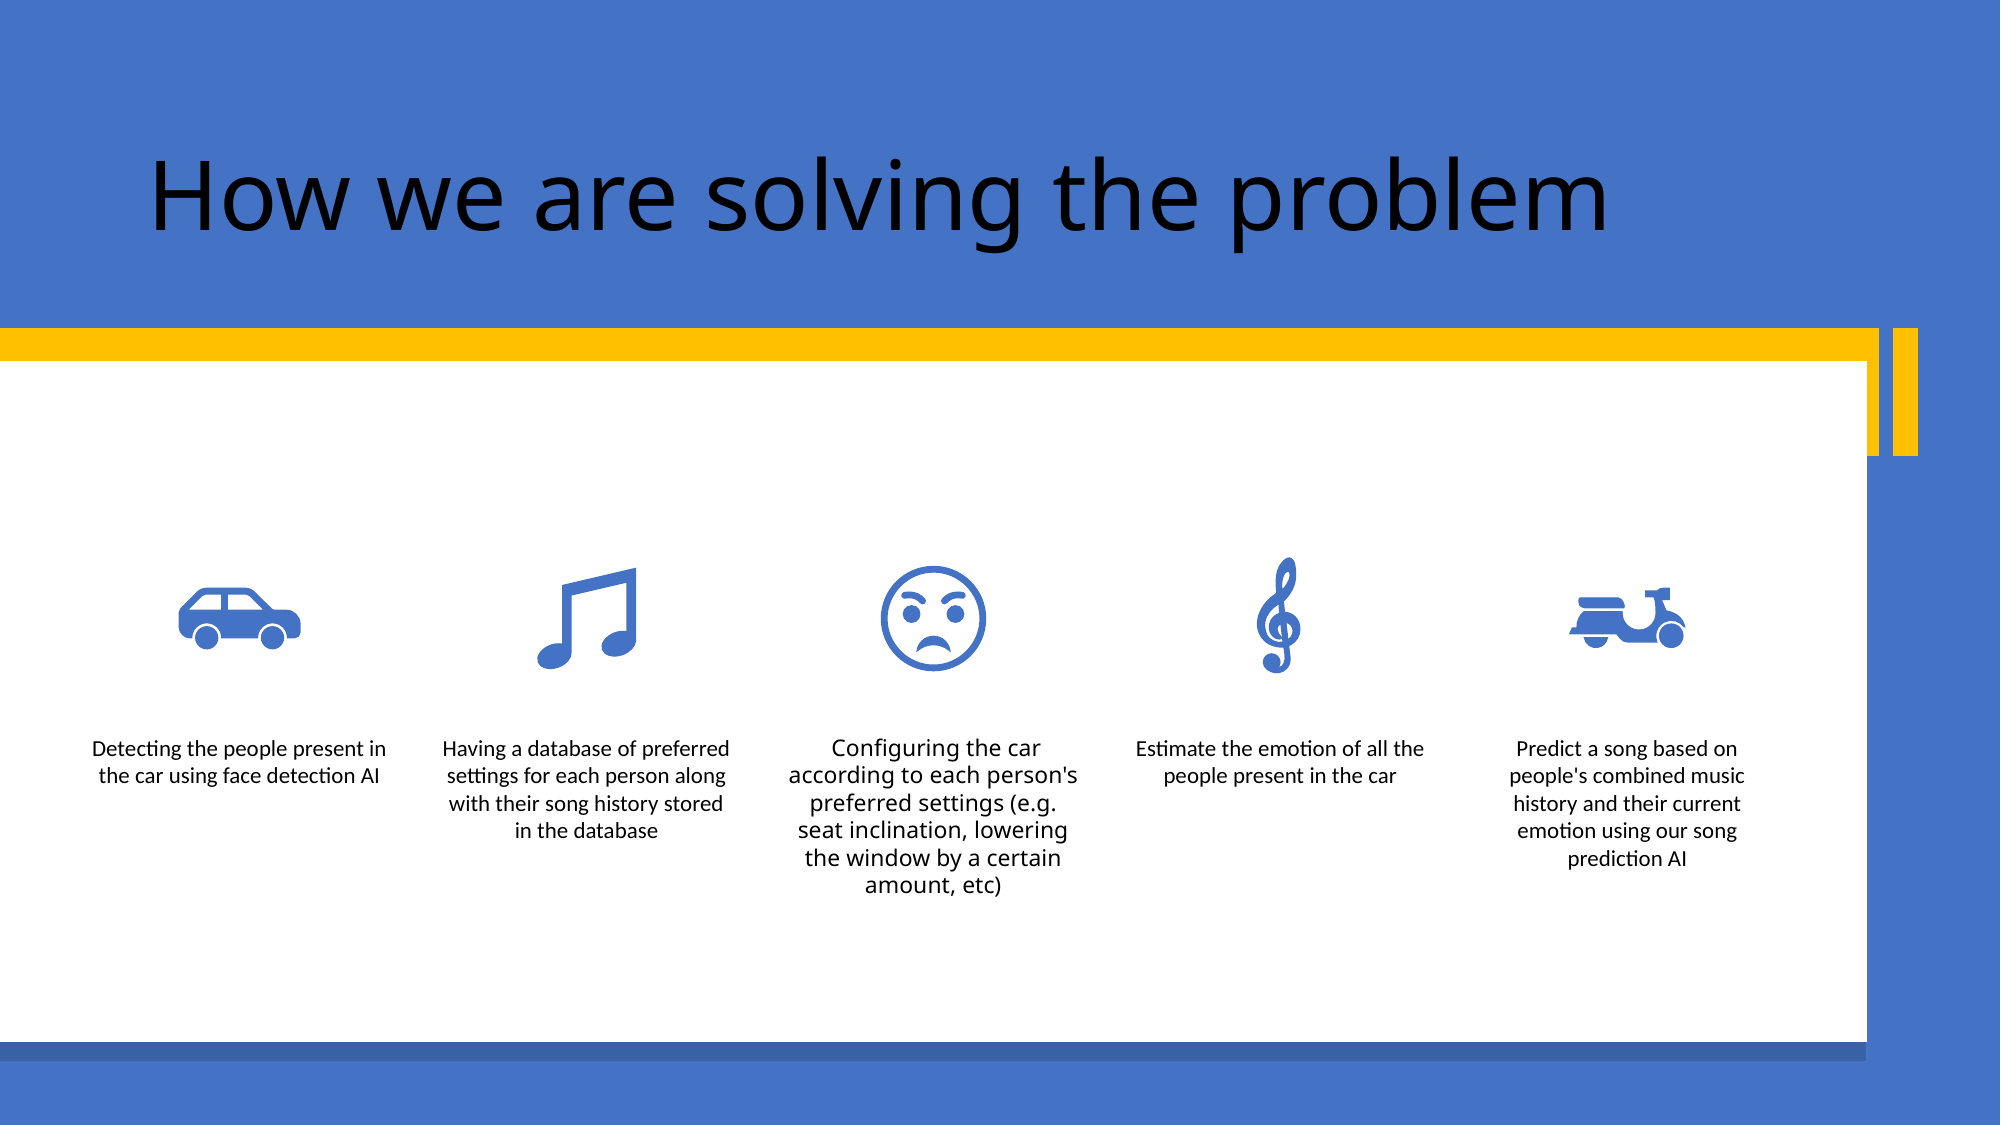

# How we are solving the problem
Detecting the people present in the car using face detection AI
Having a database of preferred settings for each person along with their song history stored in the database
 Configuring the car according to each person's preferred settings (e.g. seat inclination, lowering the window by a certain amount, etc)
Estimate the emotion of all the people present in the car
Predict a song based on people's combined music history and their current emotion using our song prediction AI